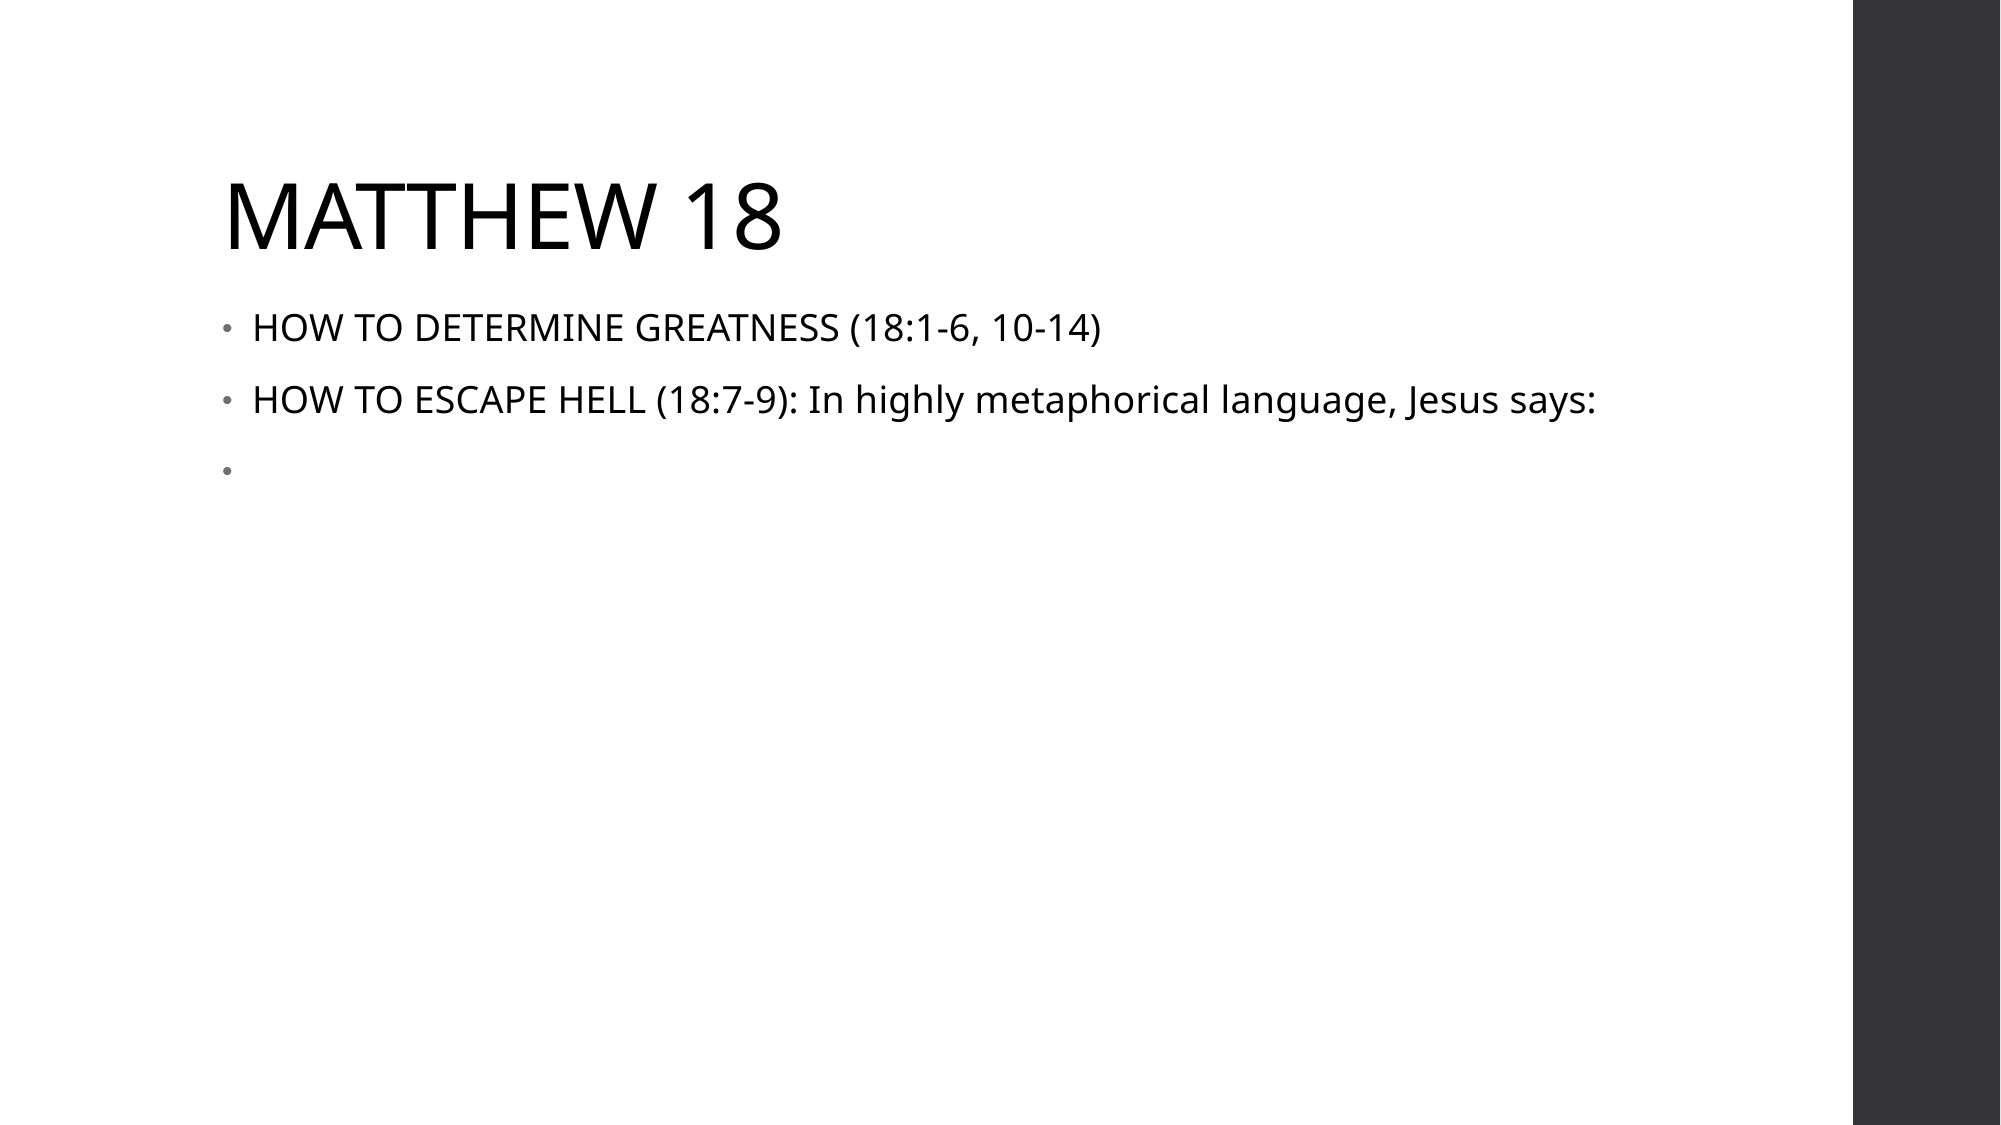

# MATTHEW 18
HOW TO DETERMINE GREATNESS (18:1-6, 10-14)
HOW TO ESCAPE HELL (18:7-9): In highly metaphorical language, Jesus says: